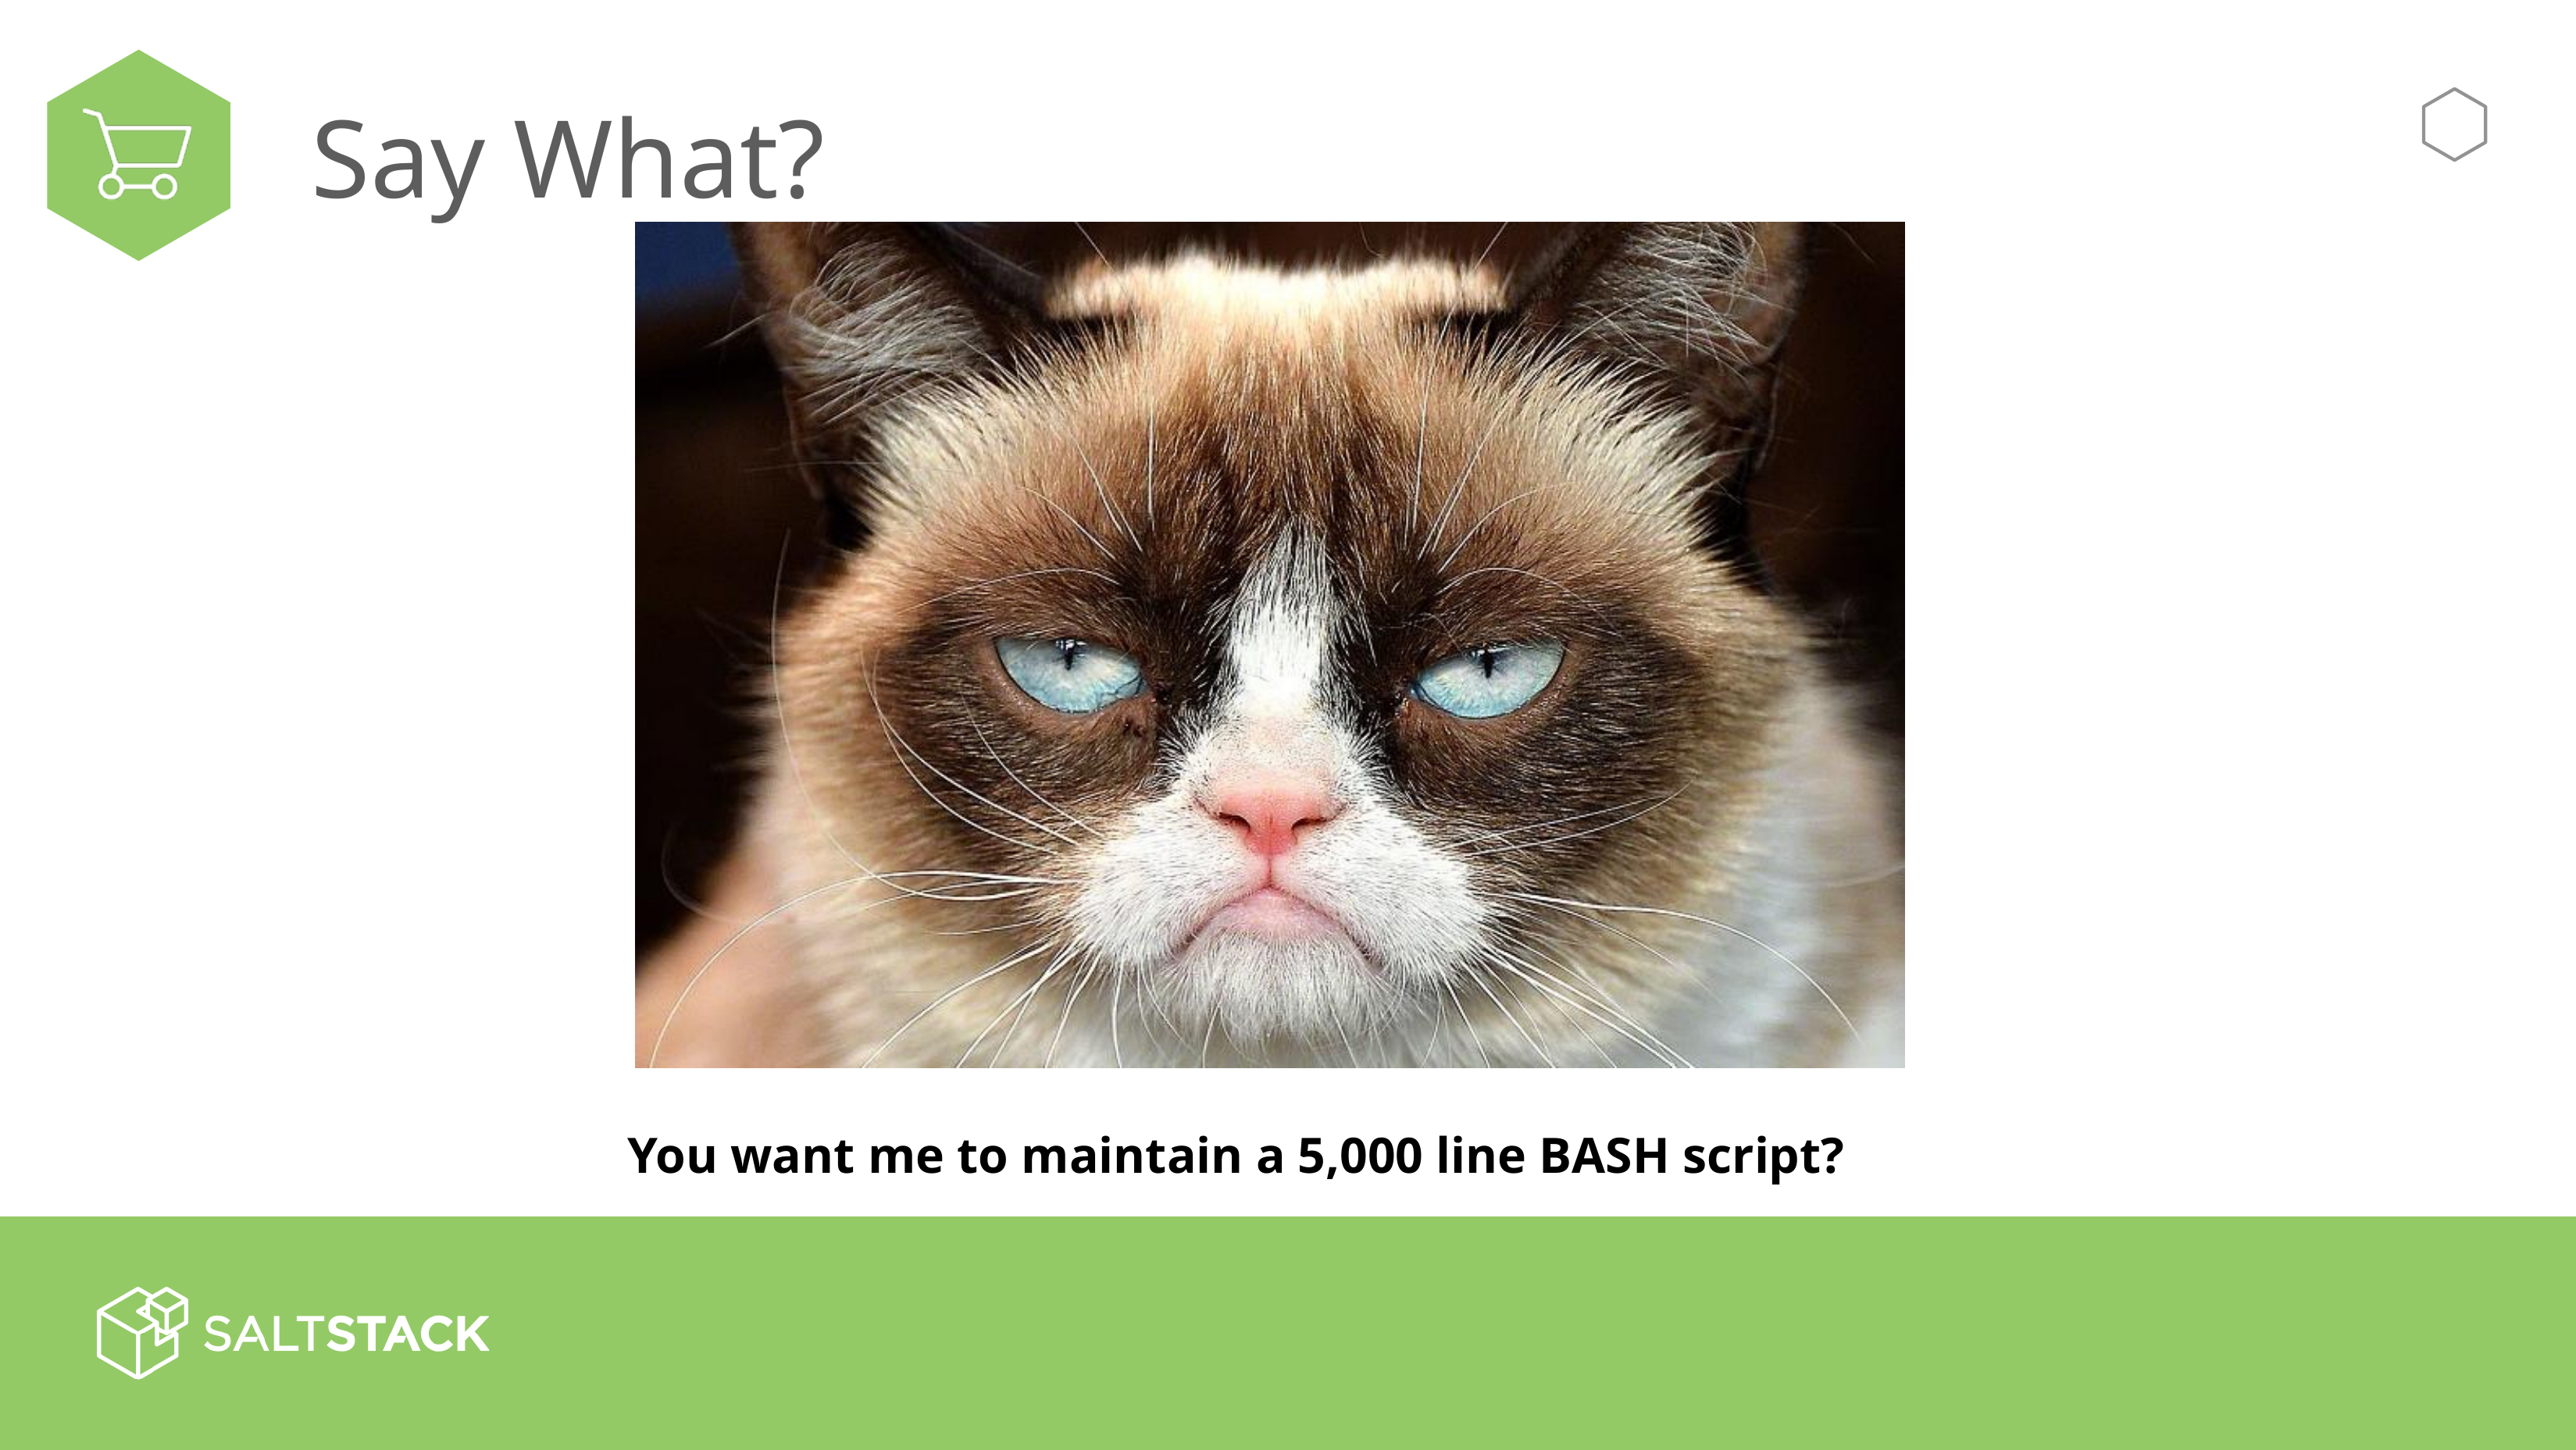

Say What?
You want me to maintain a 5,000 line BASH script?